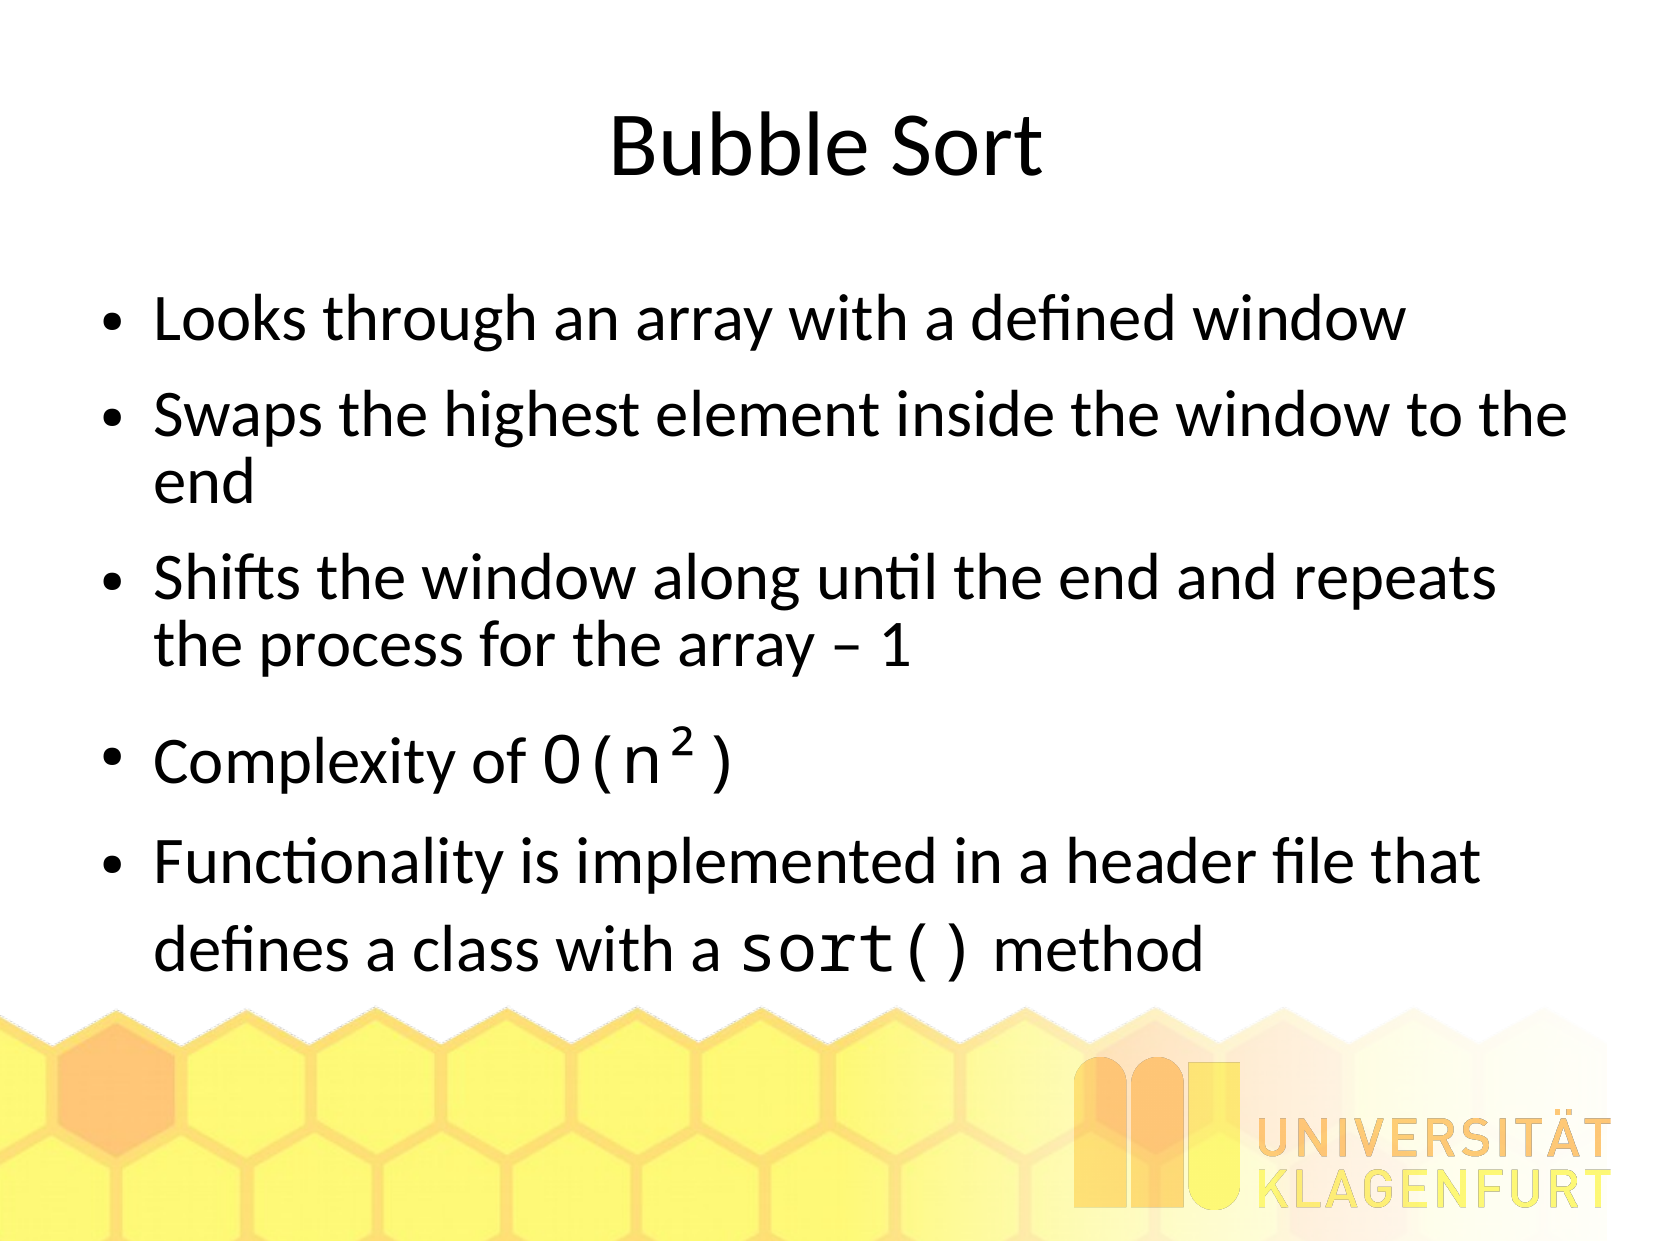

# Bubble Sort
Looks through an array with a defined window
Swaps the highest element inside the window to the end
Shifts the window along until the end and repeats the process for the array – 1
Complexity of O(n²)
Functionality is implemented in a header file that defines a class with a sort() method